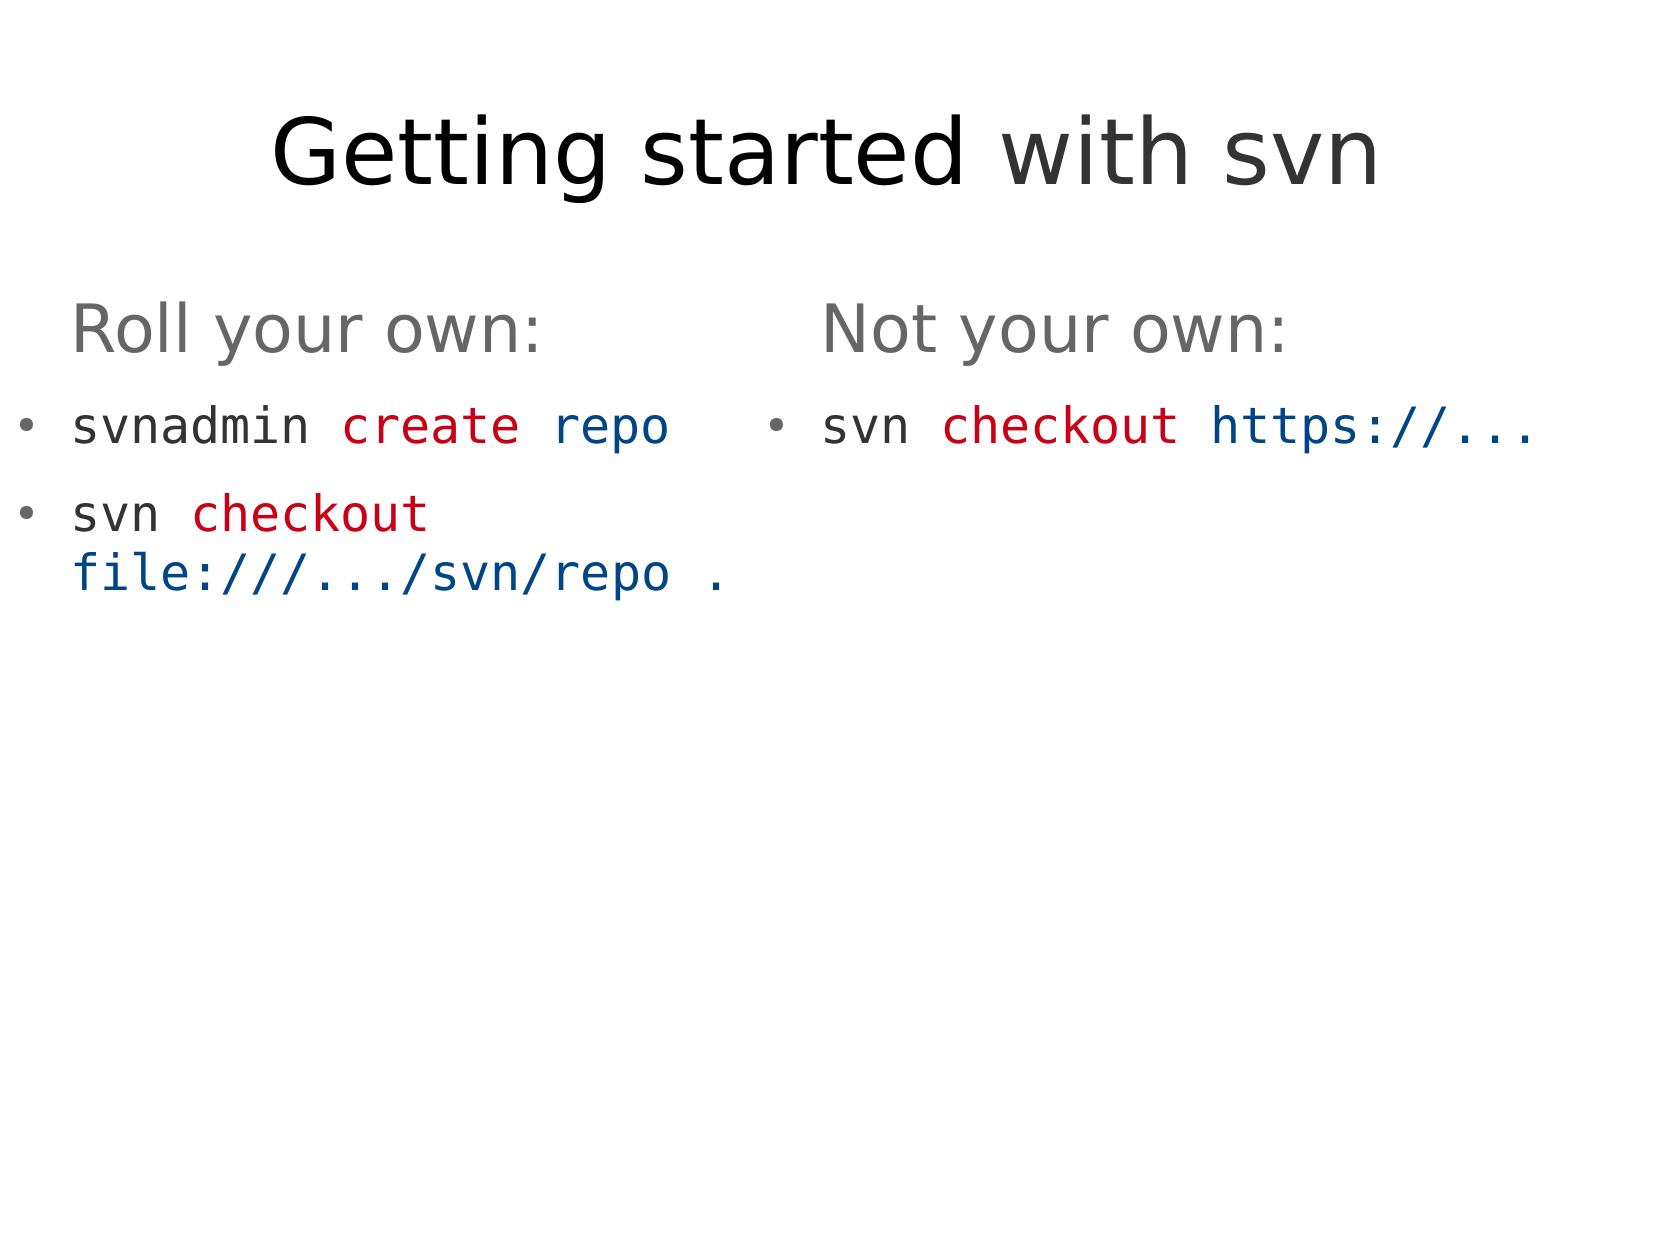

# Getting started with svn
Roll your own:
svnadmin create repo
svn checkout file:///.../svn/repo .
Not your own:
svn checkout https://...